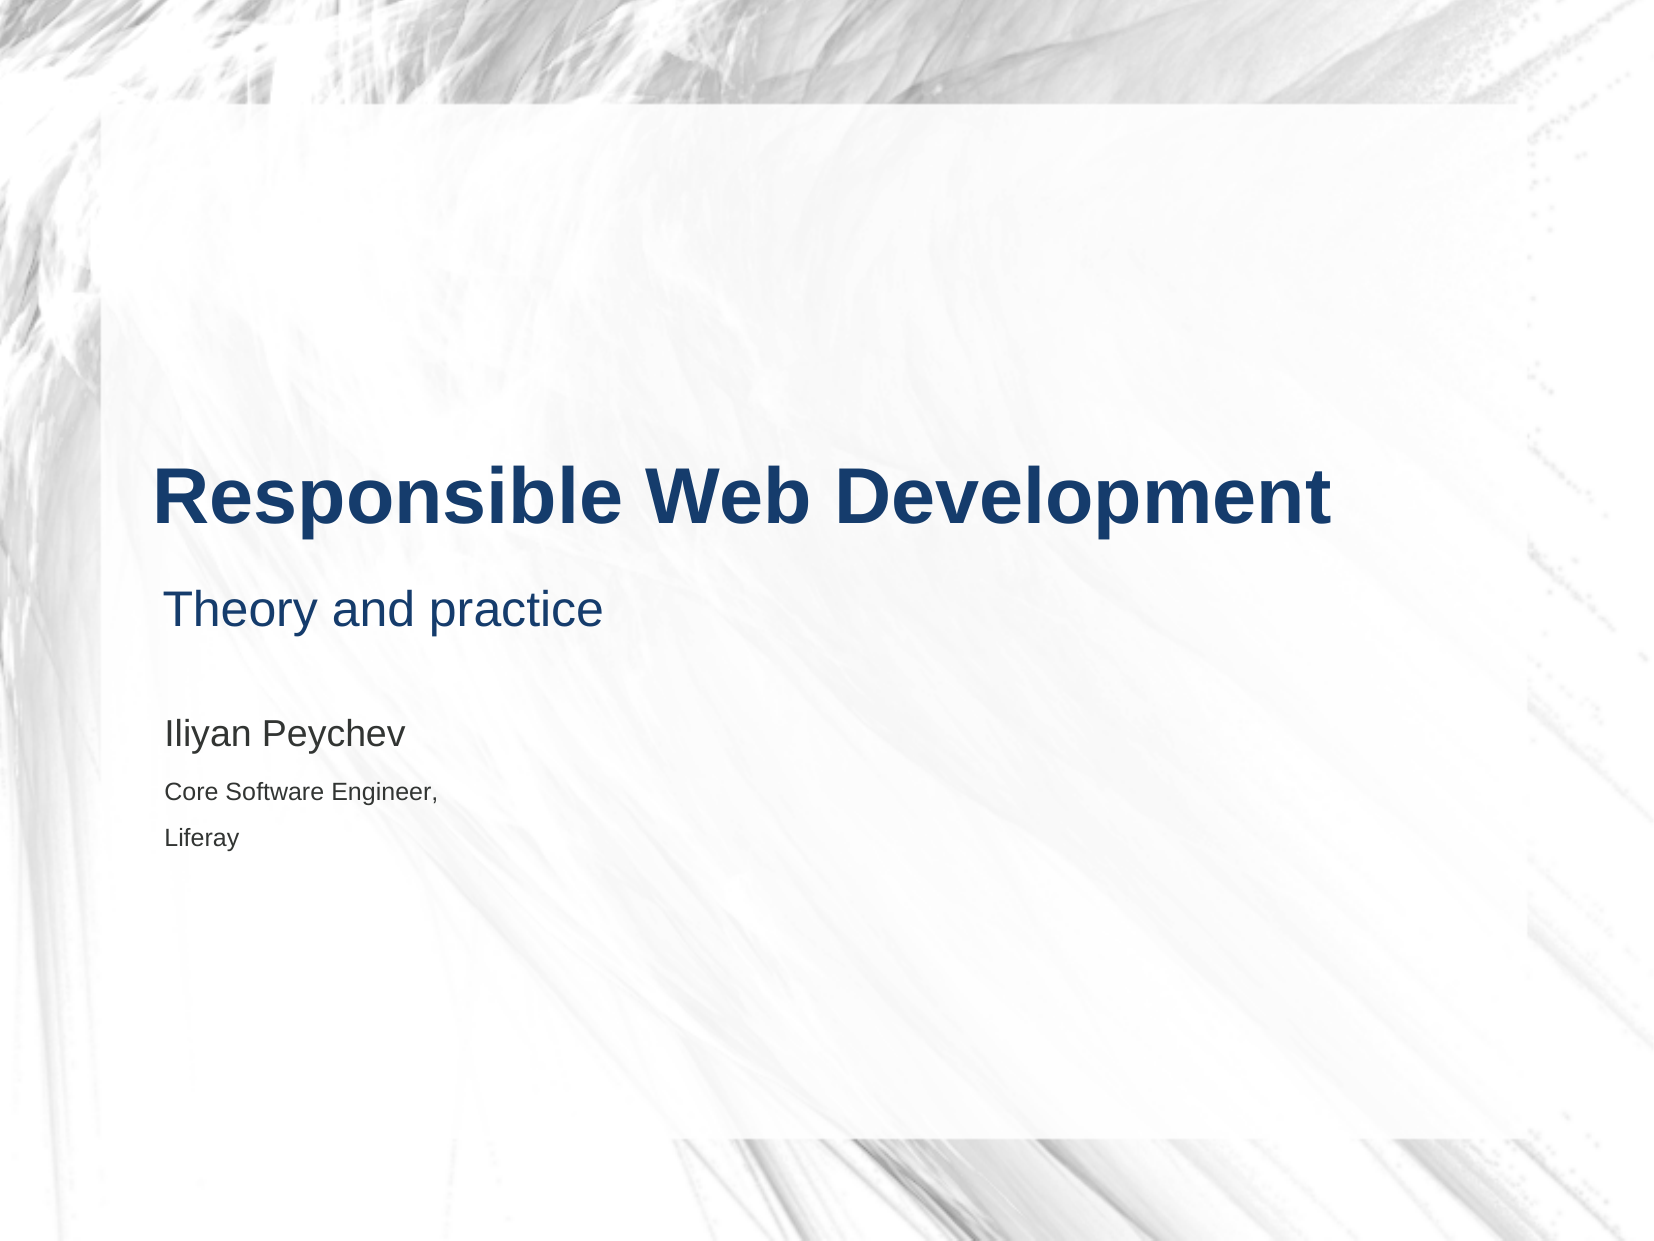

# Responsible Web Development
Theory and practice
Iliyan Peychev
Core Software Engineer,
Liferay